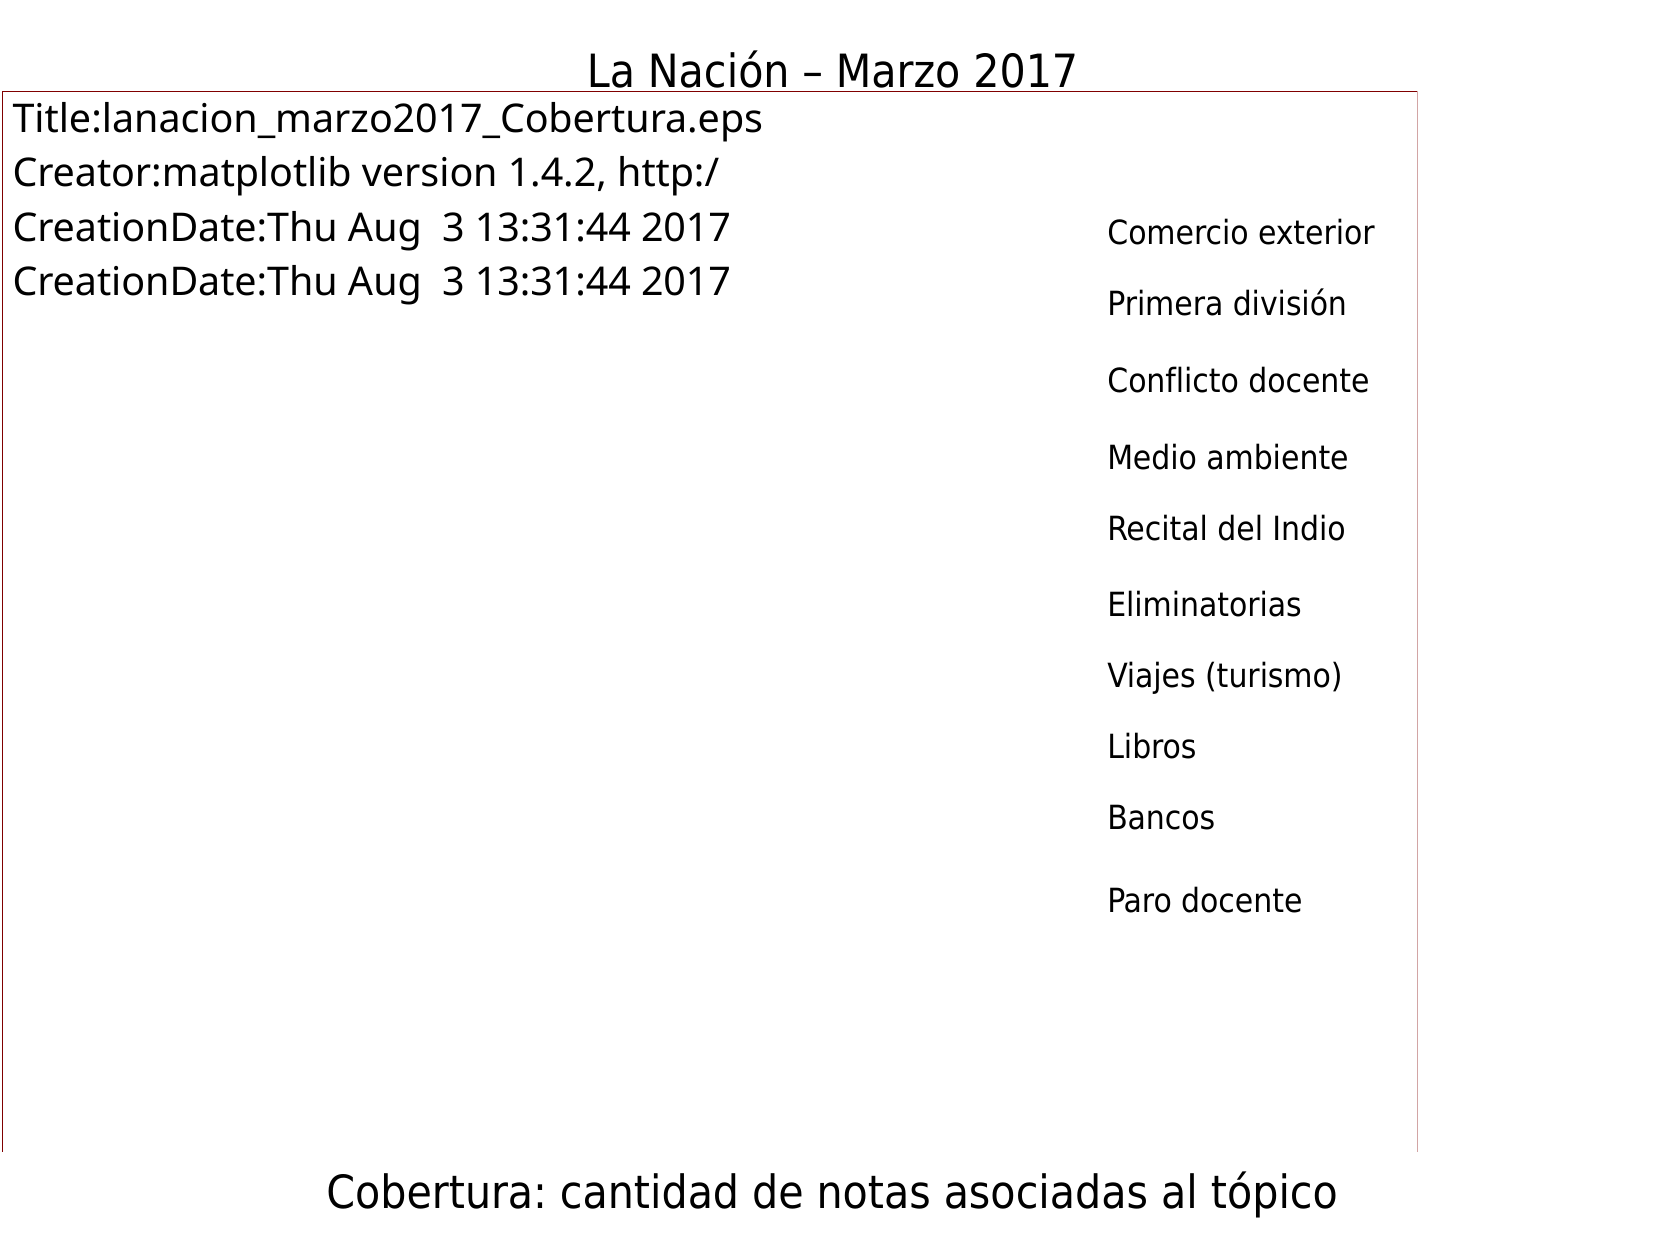

La Nación – Marzo 2017
Comercio exterior
Primera división
Conflicto docente
Medio ambiente
Recital del Indio
Eliminatorias
Viajes (turismo)
Libros
Bancos
Paro docente
Cobertura: cantidad de notas asociadas al tópico